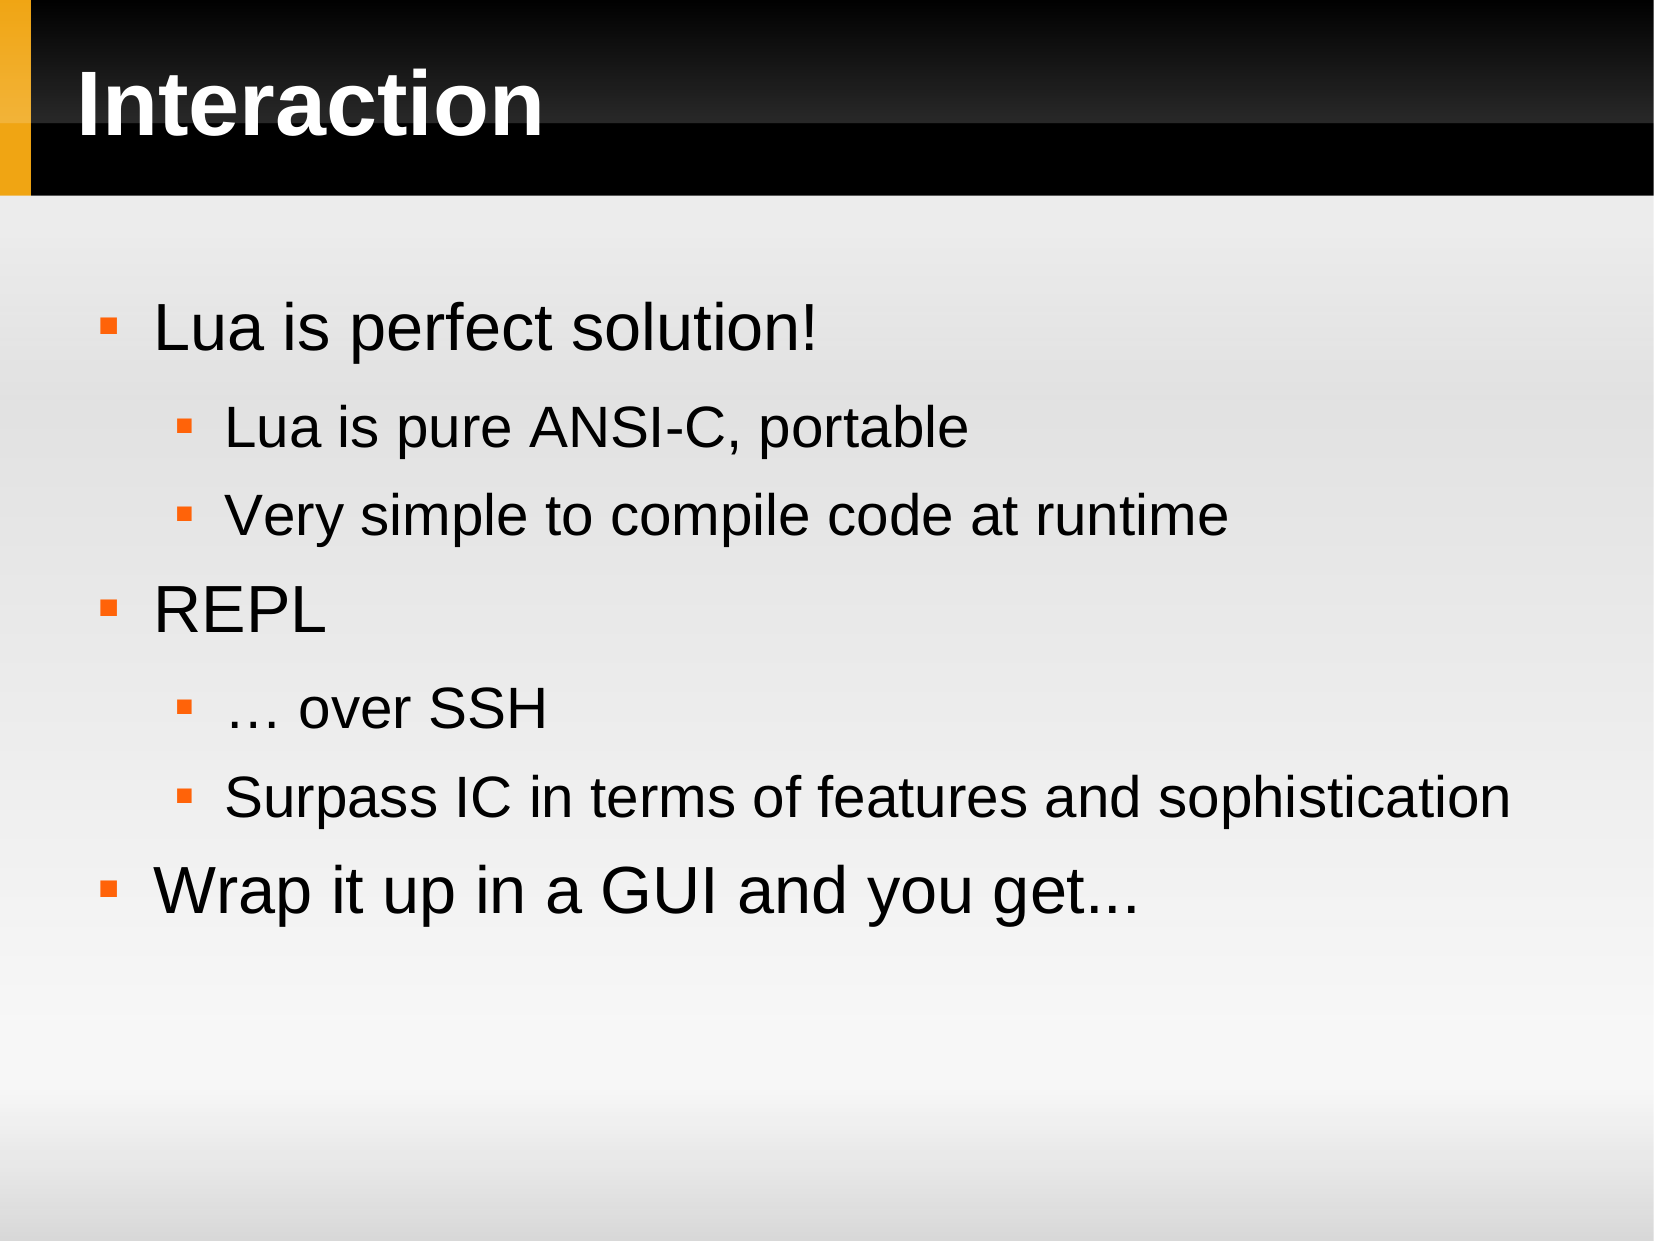

# Interaction
Lua is perfect solution!
Lua is pure ANSI-C, portable
Very simple to compile code at runtime
REPL
… over SSH
Surpass IC in terms of features and sophistication
Wrap it up in a GUI and you get...